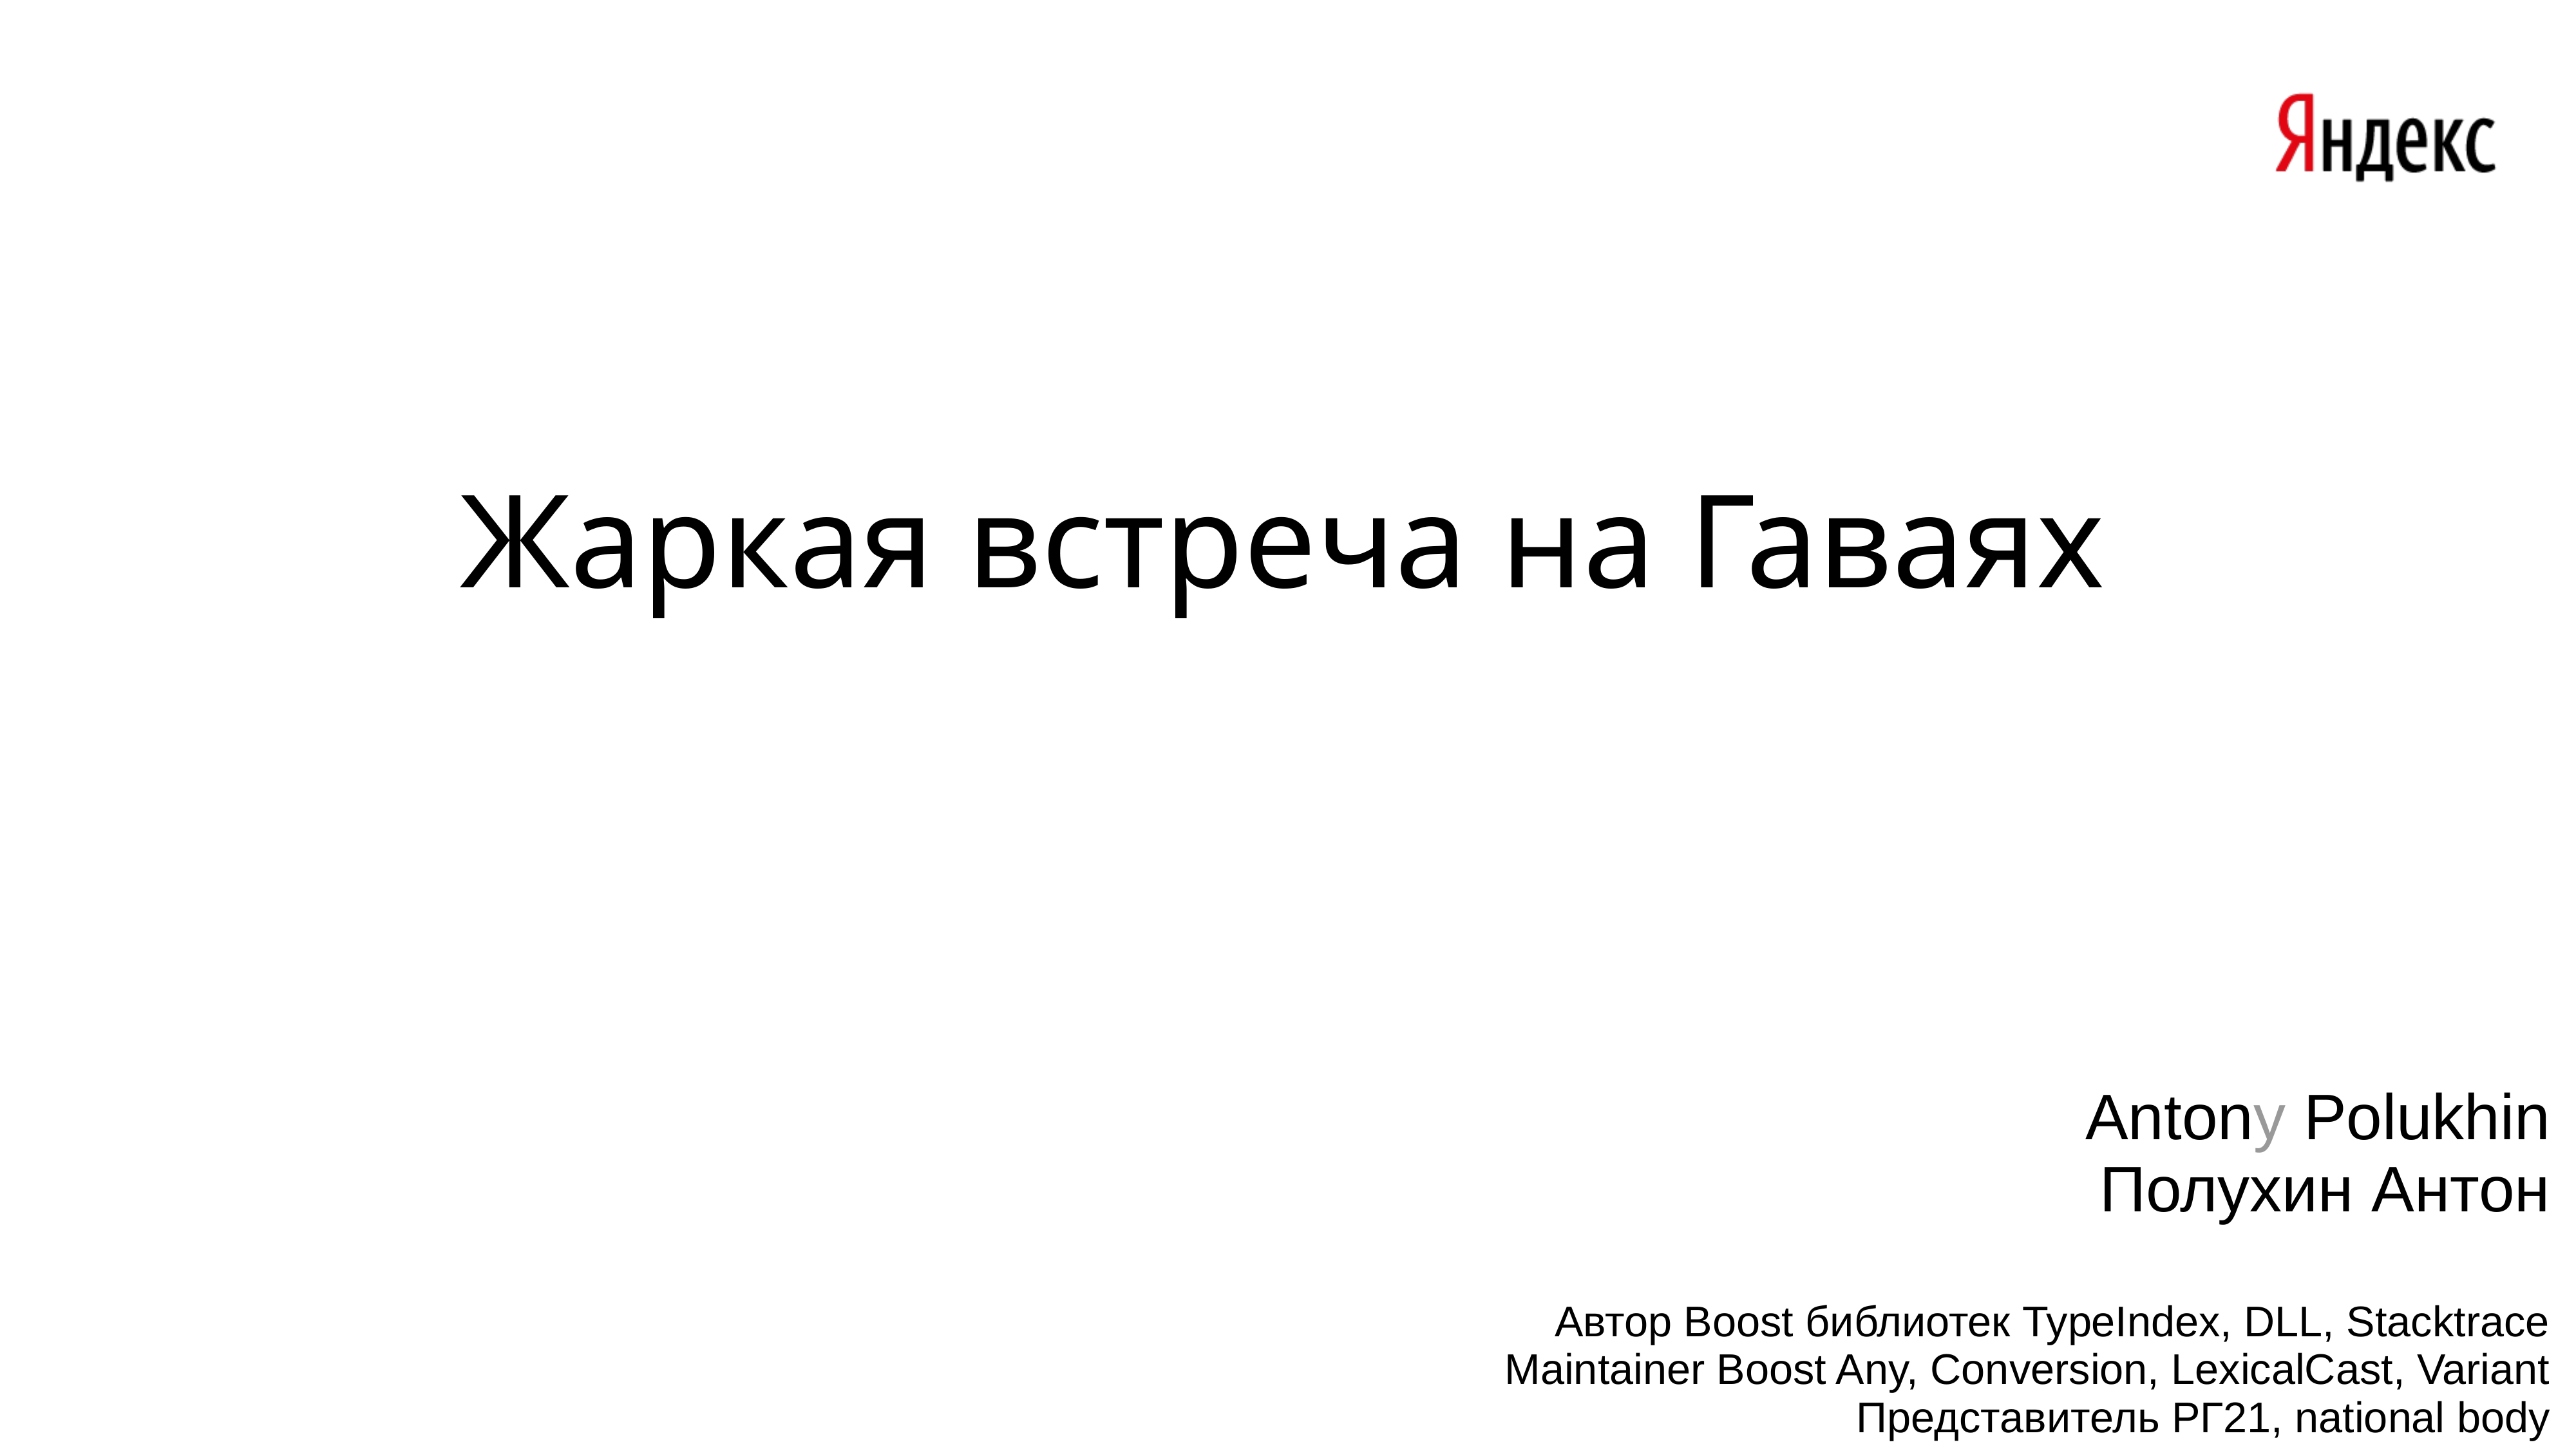

# Жаркая встреча на Гаваях
Antony Polukhin
Полухин Антон
Автор Boost библиотек TypeIndex, DLL, Stacktrace
Maintainer Boost Any, Conversion, LexicalСast, Variant
Представитель РГ21, national body